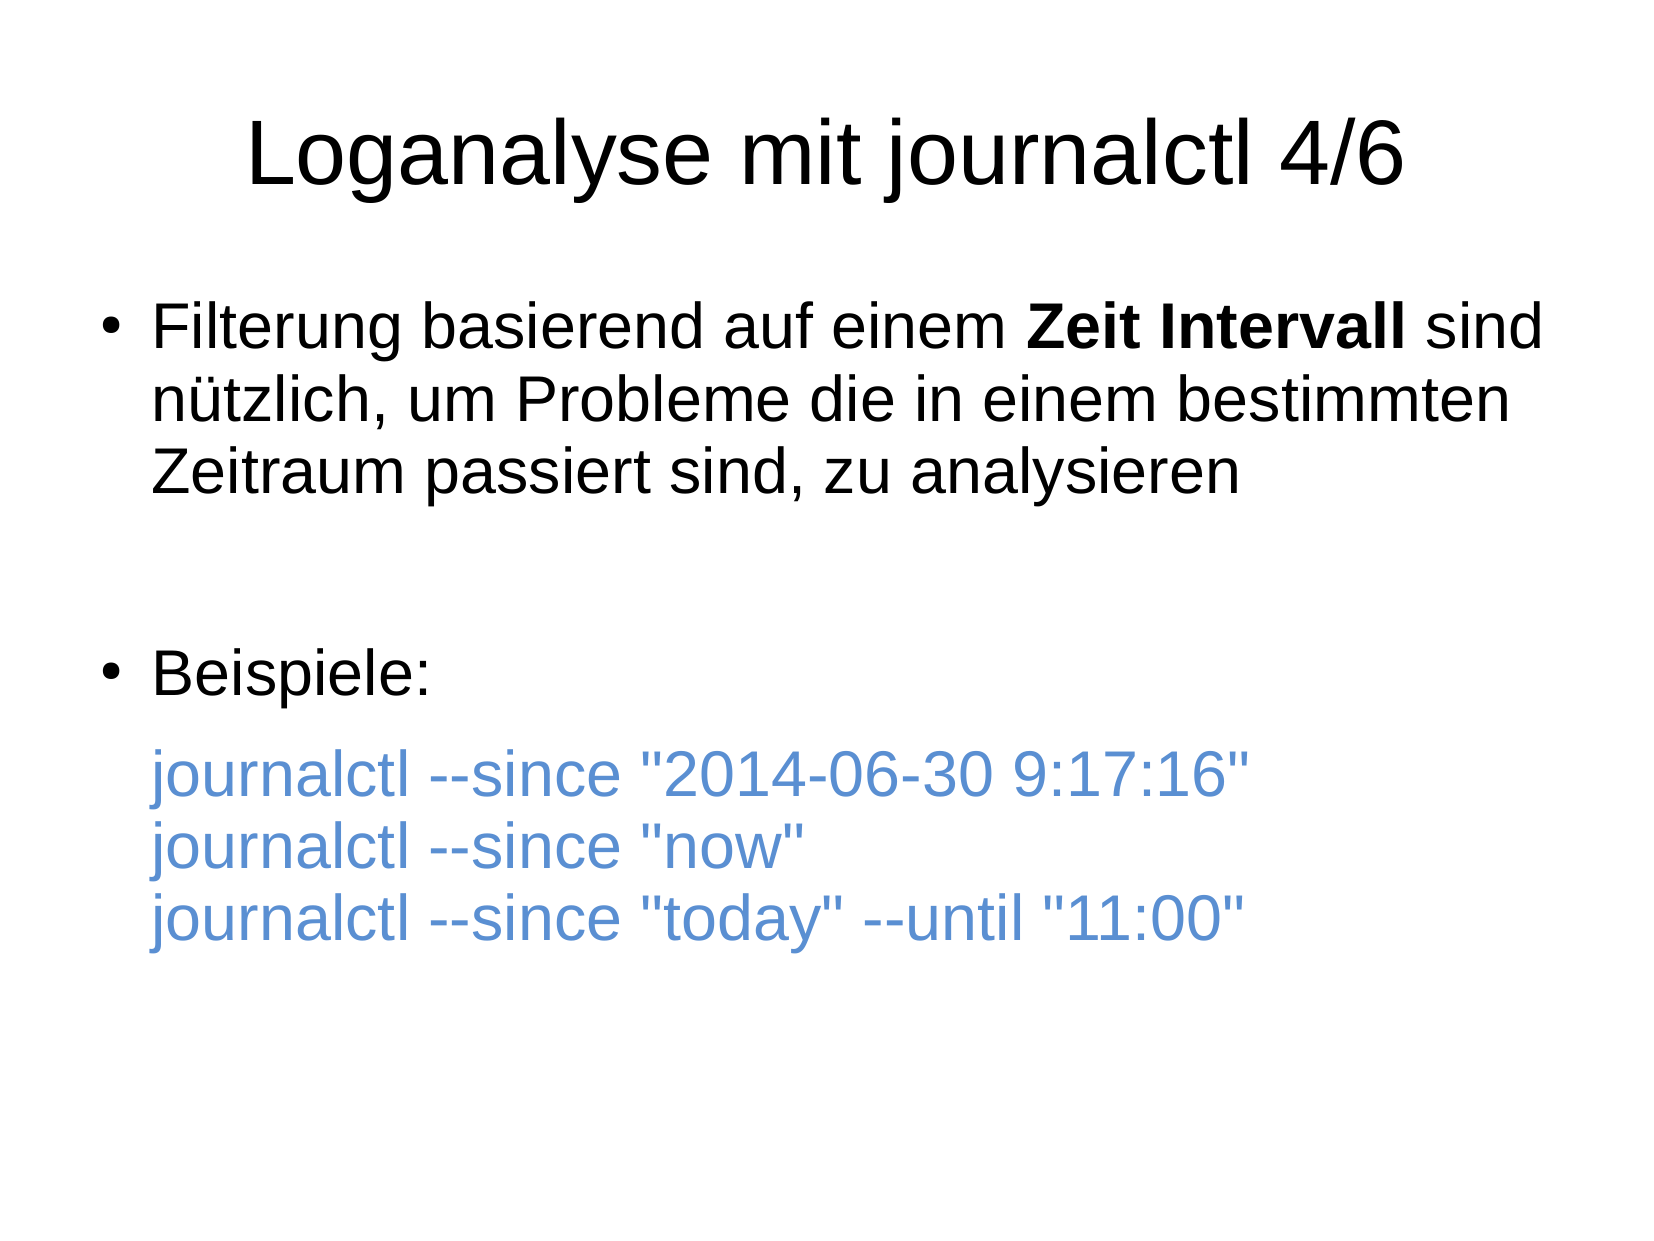

# Loganalyse mit journalctl 4/6
Filterung basierend auf einem Zeit Intervall sind nützlich, um Probleme die in einem bestimmten Zeitraum passiert sind, zu analysieren
Beispiele:
journalctl --since "2014-06-30 9:17:16"
journalctl --since "now"
journalctl --since "today" --until "11:00"